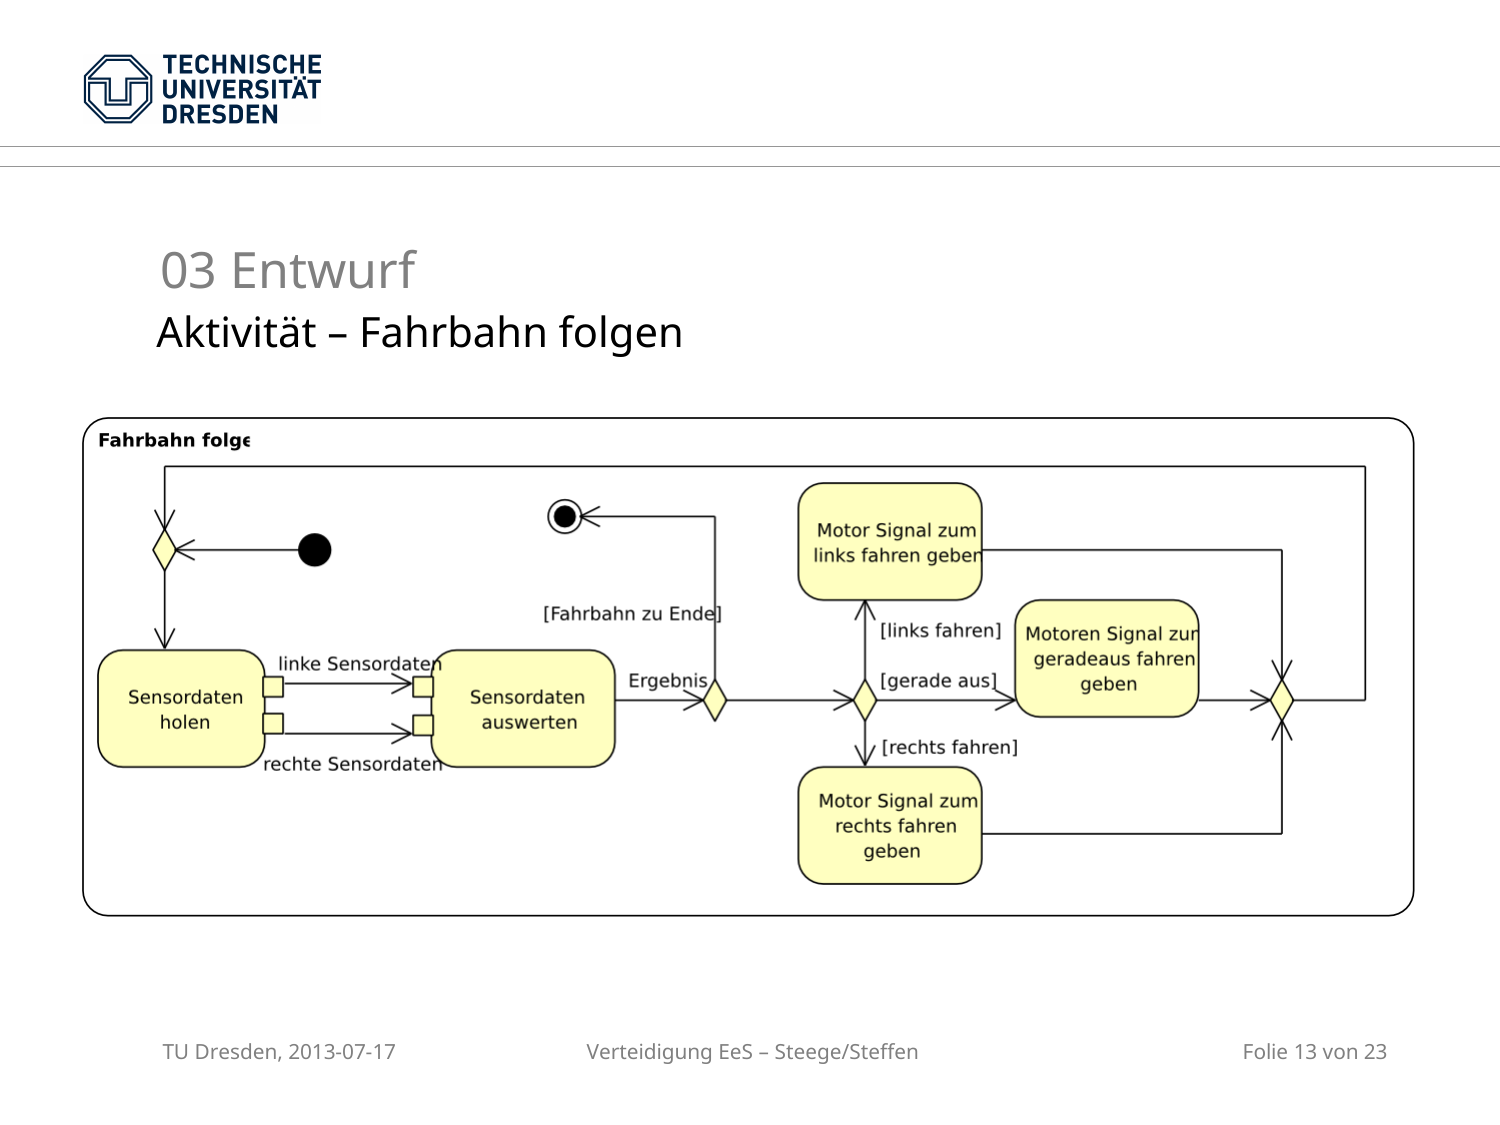

# 03 Entwurf
Aktivität – Fahrbahn folgen
13